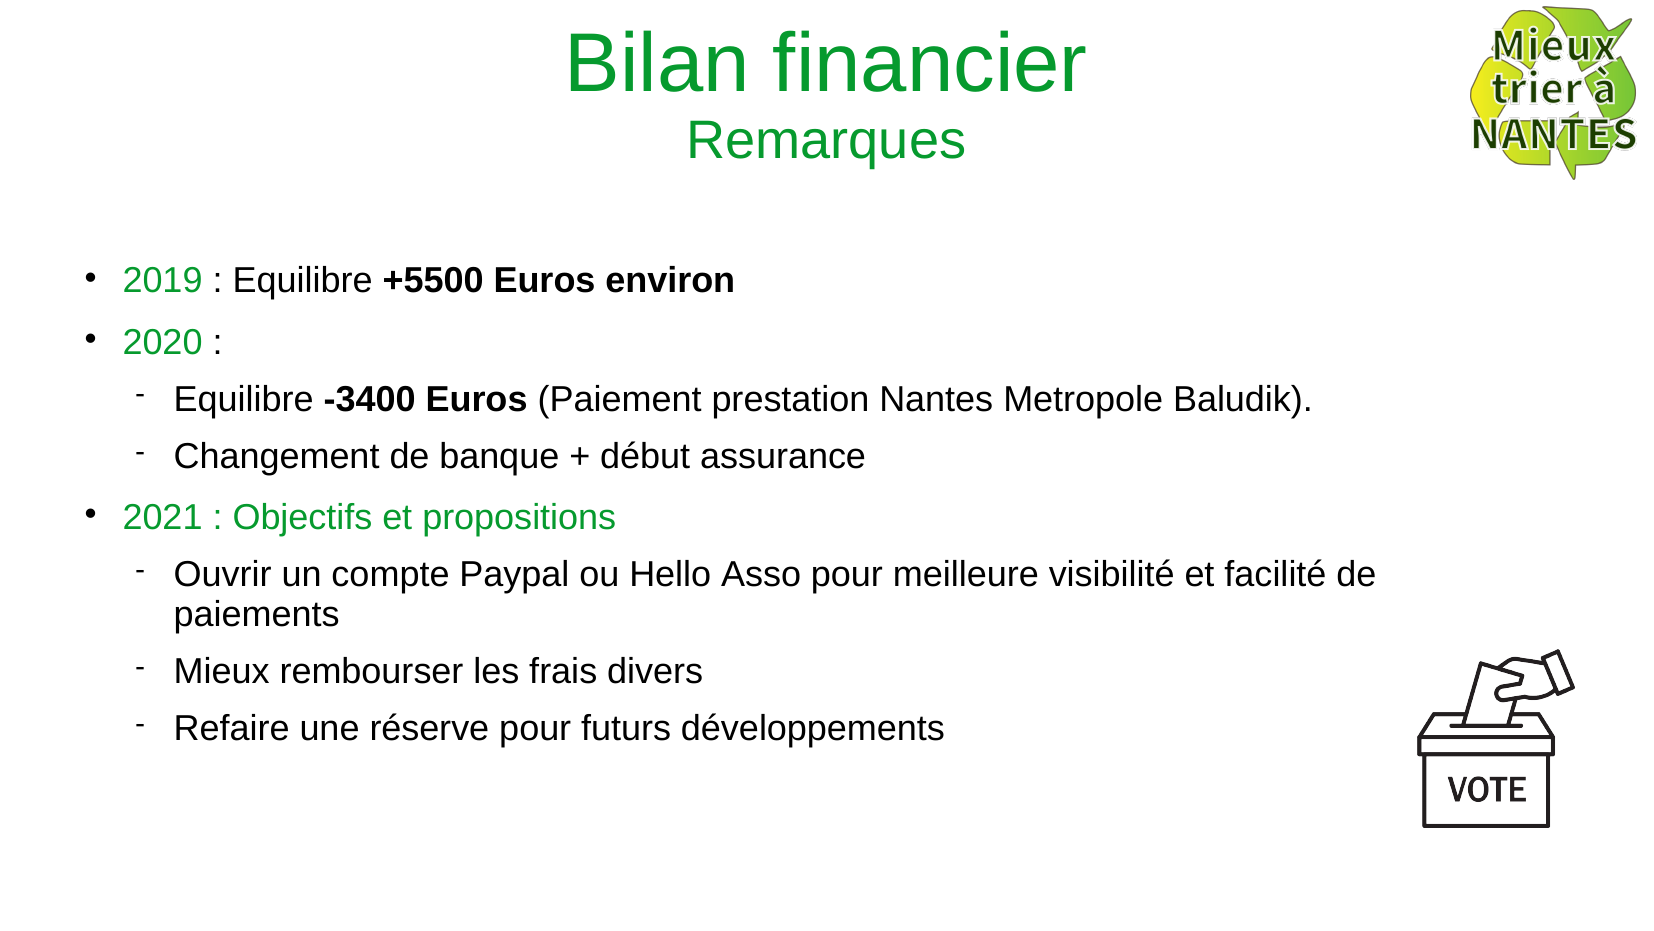

# Bilan financier Remarques
2019 : Equilibre +5500 Euros environ
2020 :
Equilibre -3400 Euros (Paiement prestation Nantes Metropole Baludik).
Changement de banque + début assurance
2021 : Objectifs et propositions
Ouvrir un compte Paypal ou Hello Asso pour meilleure visibilité et facilité de paiements
Mieux rembourser les frais divers
Refaire une réserve pour futurs développements